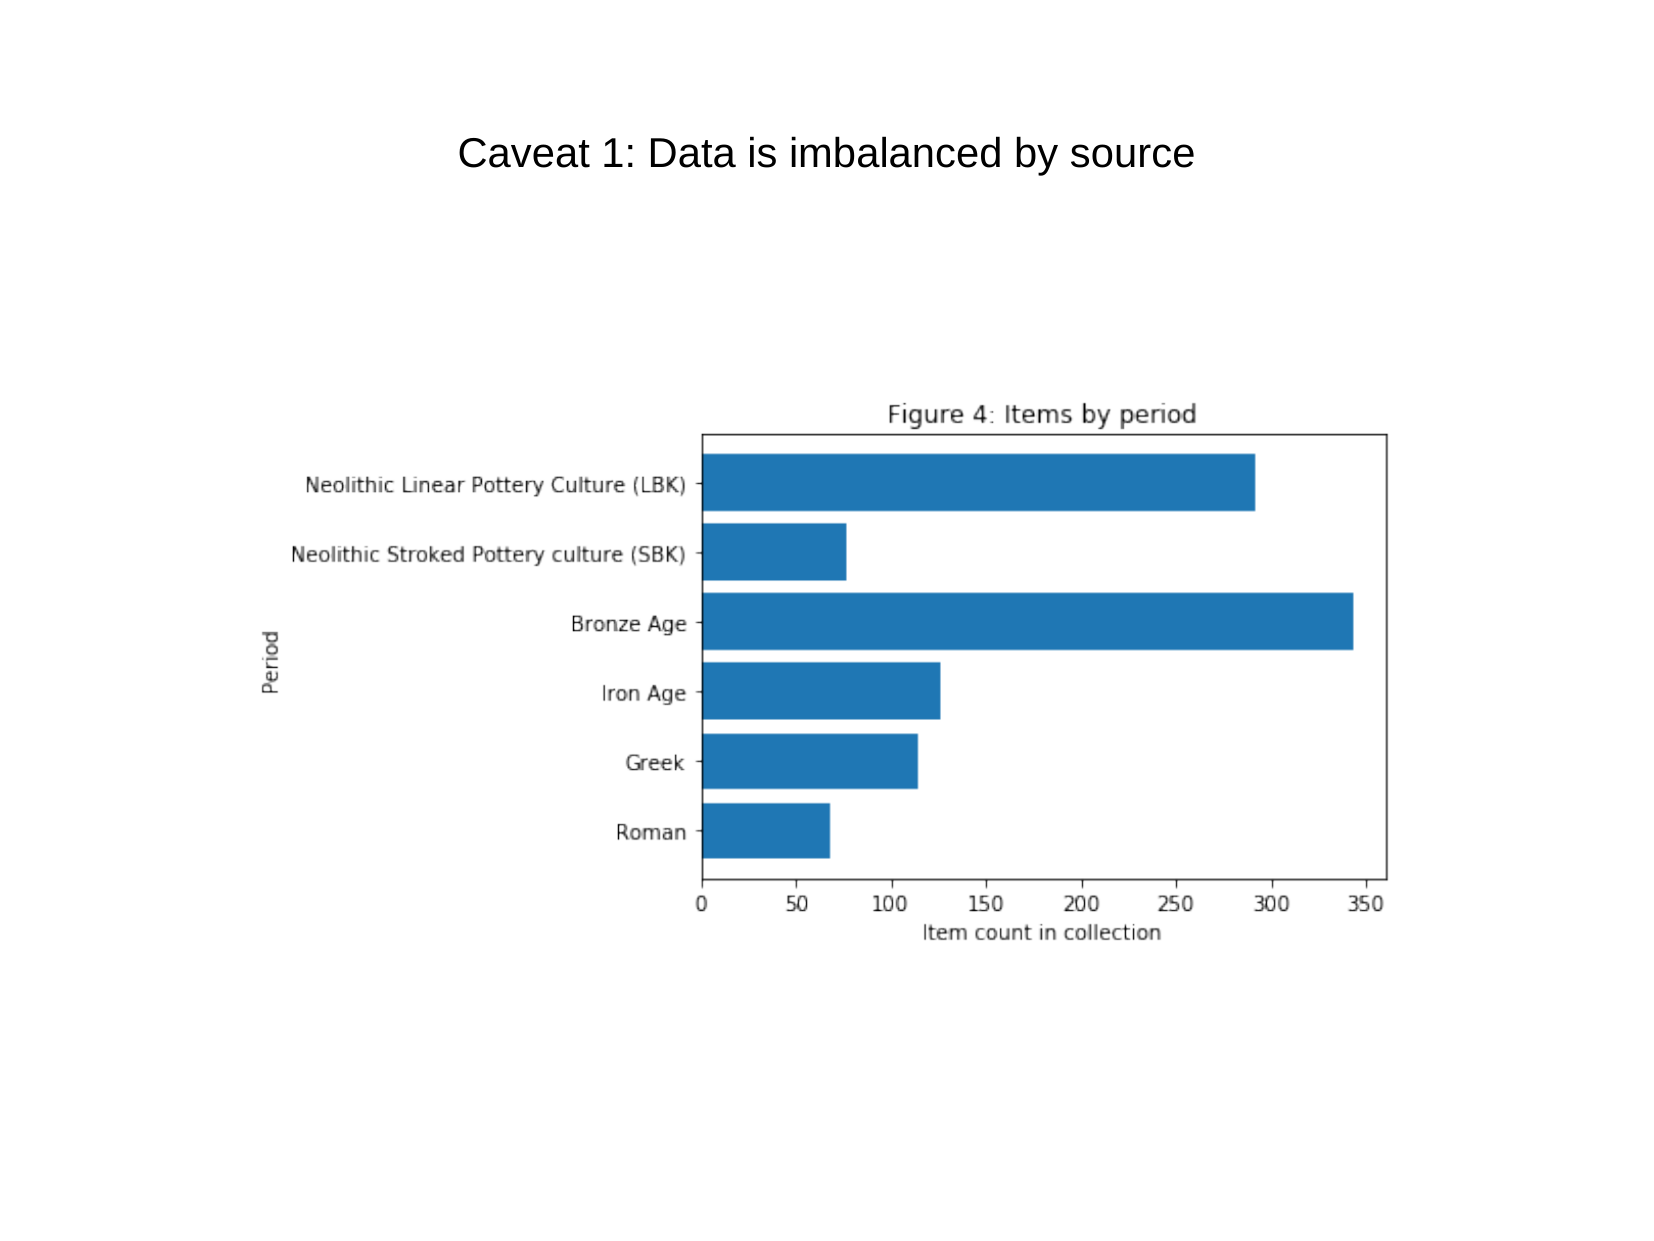

# Caveat 1: Data is imbalanced by source